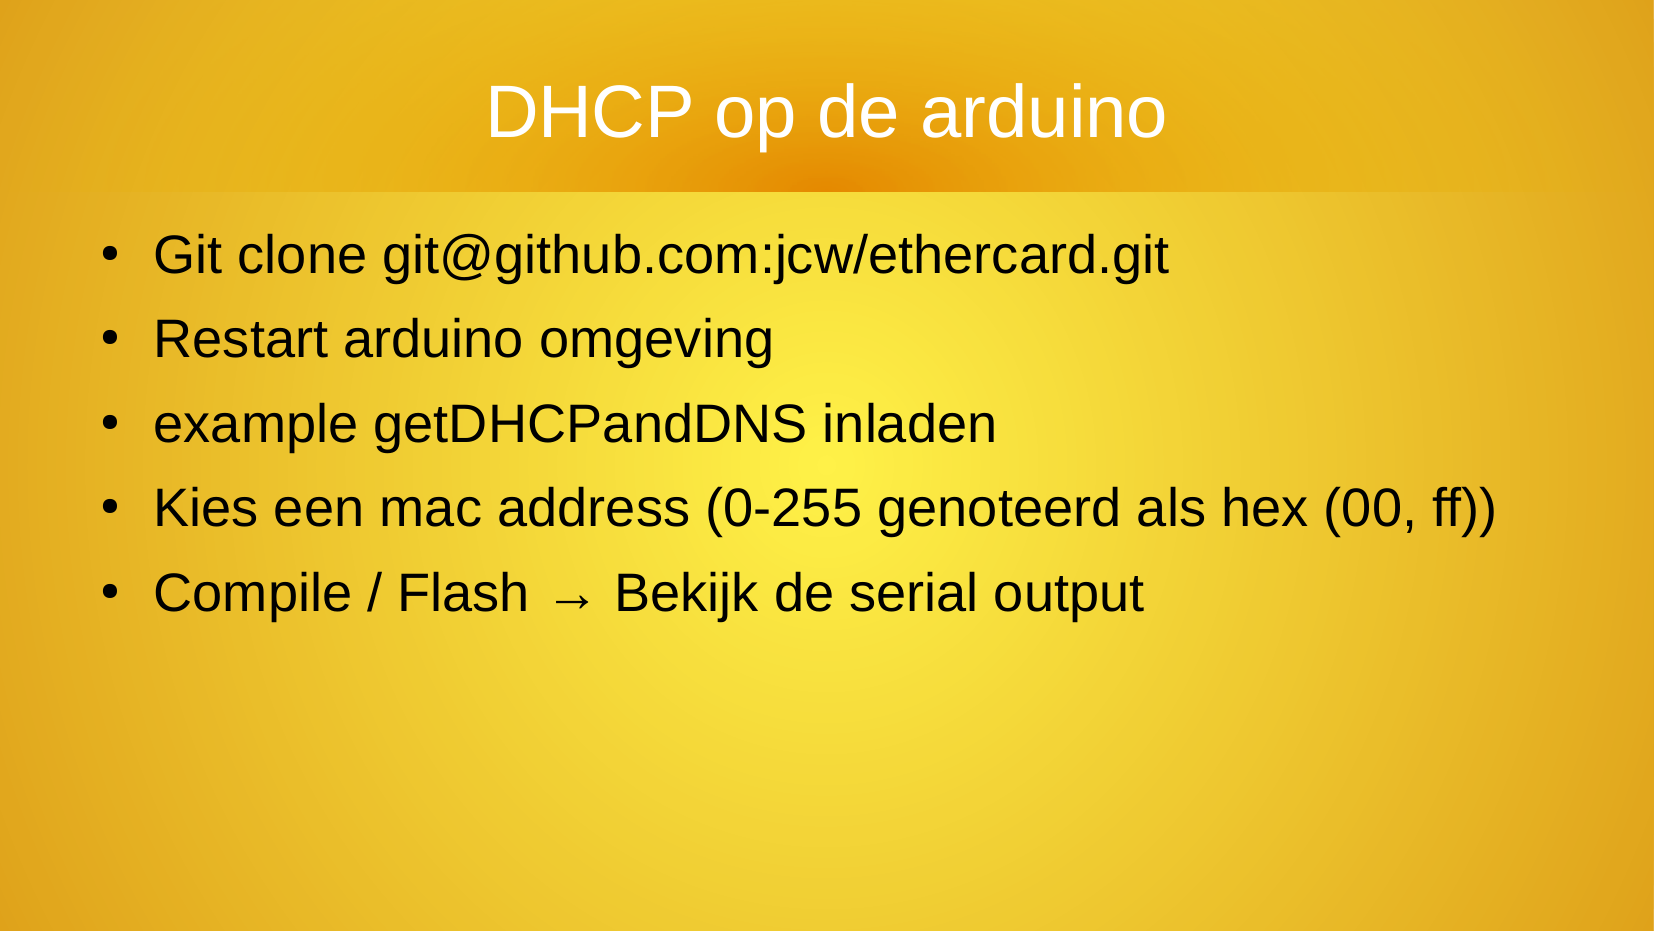

# DHCP op de arduino
Git clone git@github.com:jcw/ethercard.git
Restart arduino omgeving
example getDHCPandDNS inladen
Kies een mac address (0-255 genoteerd als hex (00, ff))
Compile / Flash → Bekijk de serial output